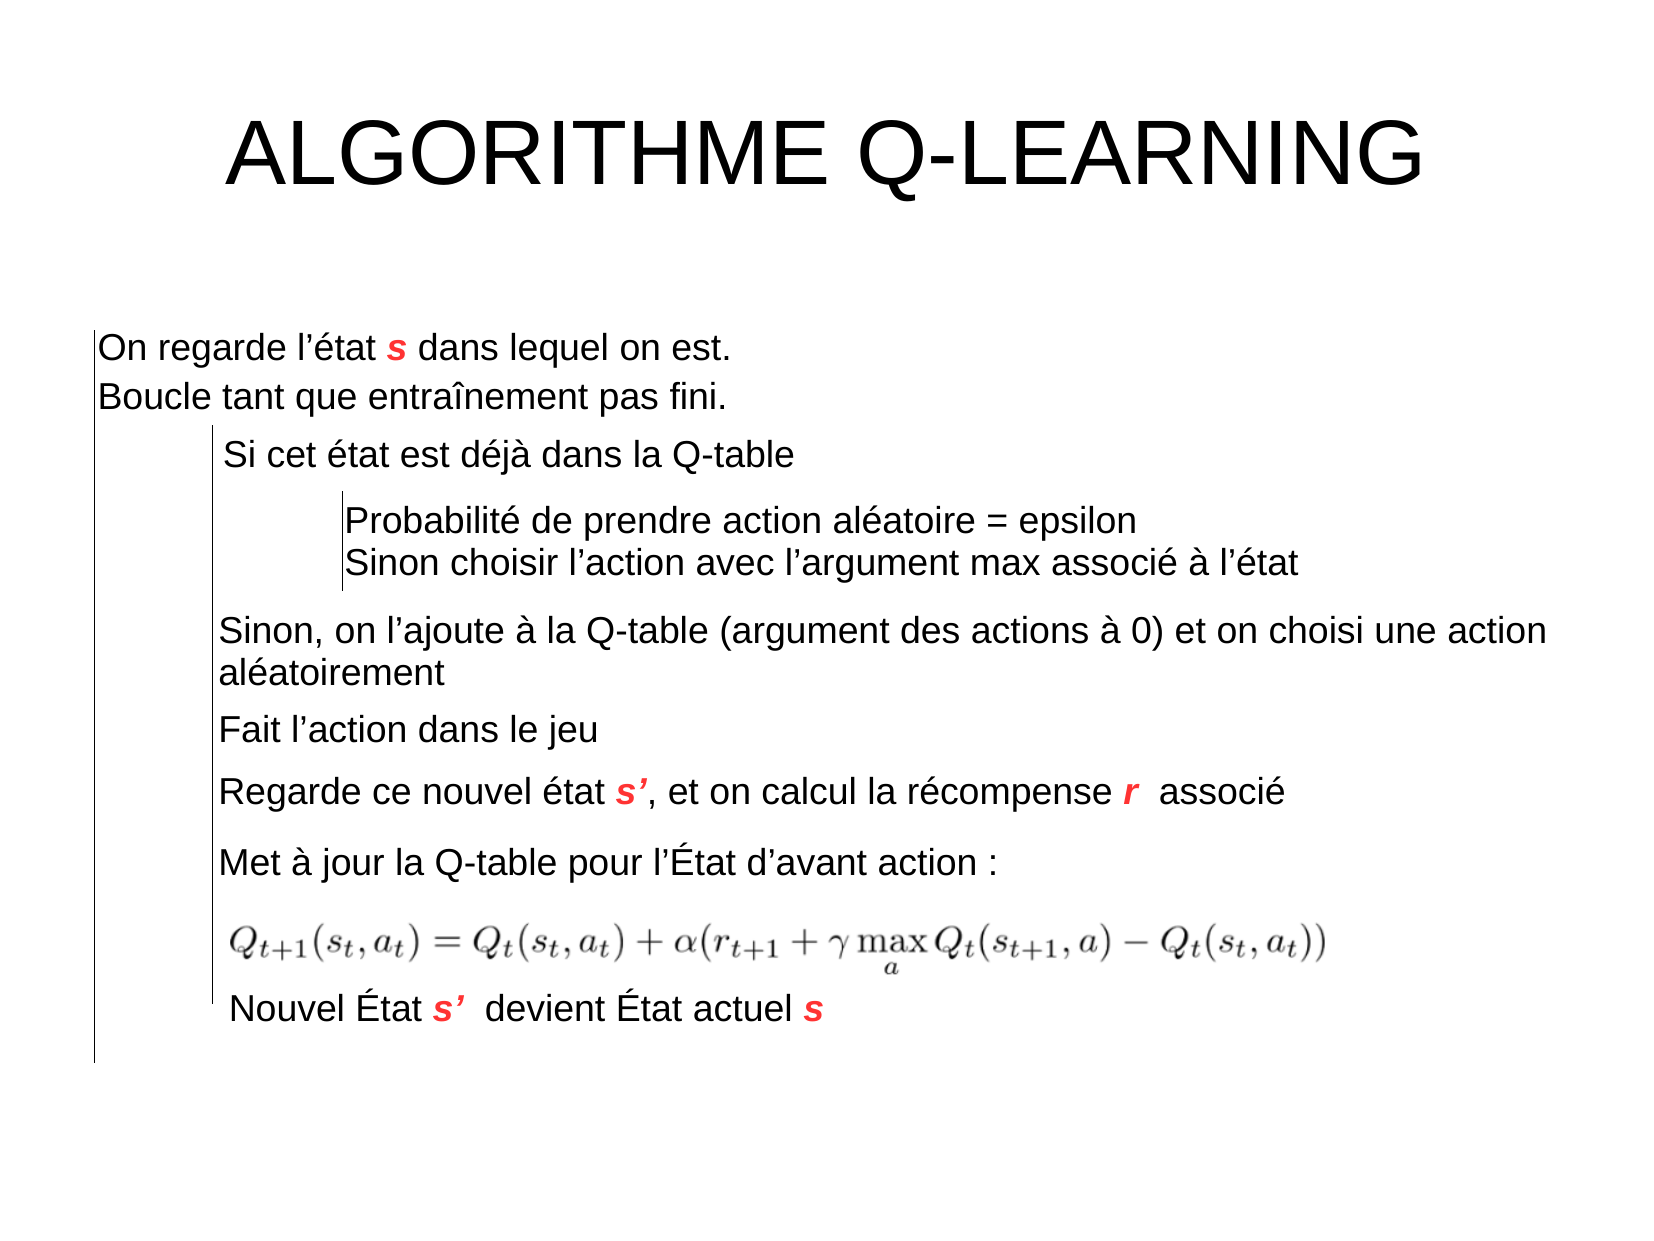

# ALGORITHME Q-LEARNING
On regarde l’état s dans lequel on est.
Boucle tant que entraînement pas fini.
Si cet état est déjà dans la Q-table
Probabilité de prendre action aléatoire = epsilon
Sinon choisir l’action avec l’argument max associé à l’état
Sinon, on l’ajoute à la Q-table (argument des actions à 0) et on choisi une action aléatoirement
Fait l’action dans le jeu
Regarde ce nouvel état s’, et on calcul la récompense r  associé
Met à jour la Q-table pour l’État d’avant action :
Nouvel État s’ devient État actuel s